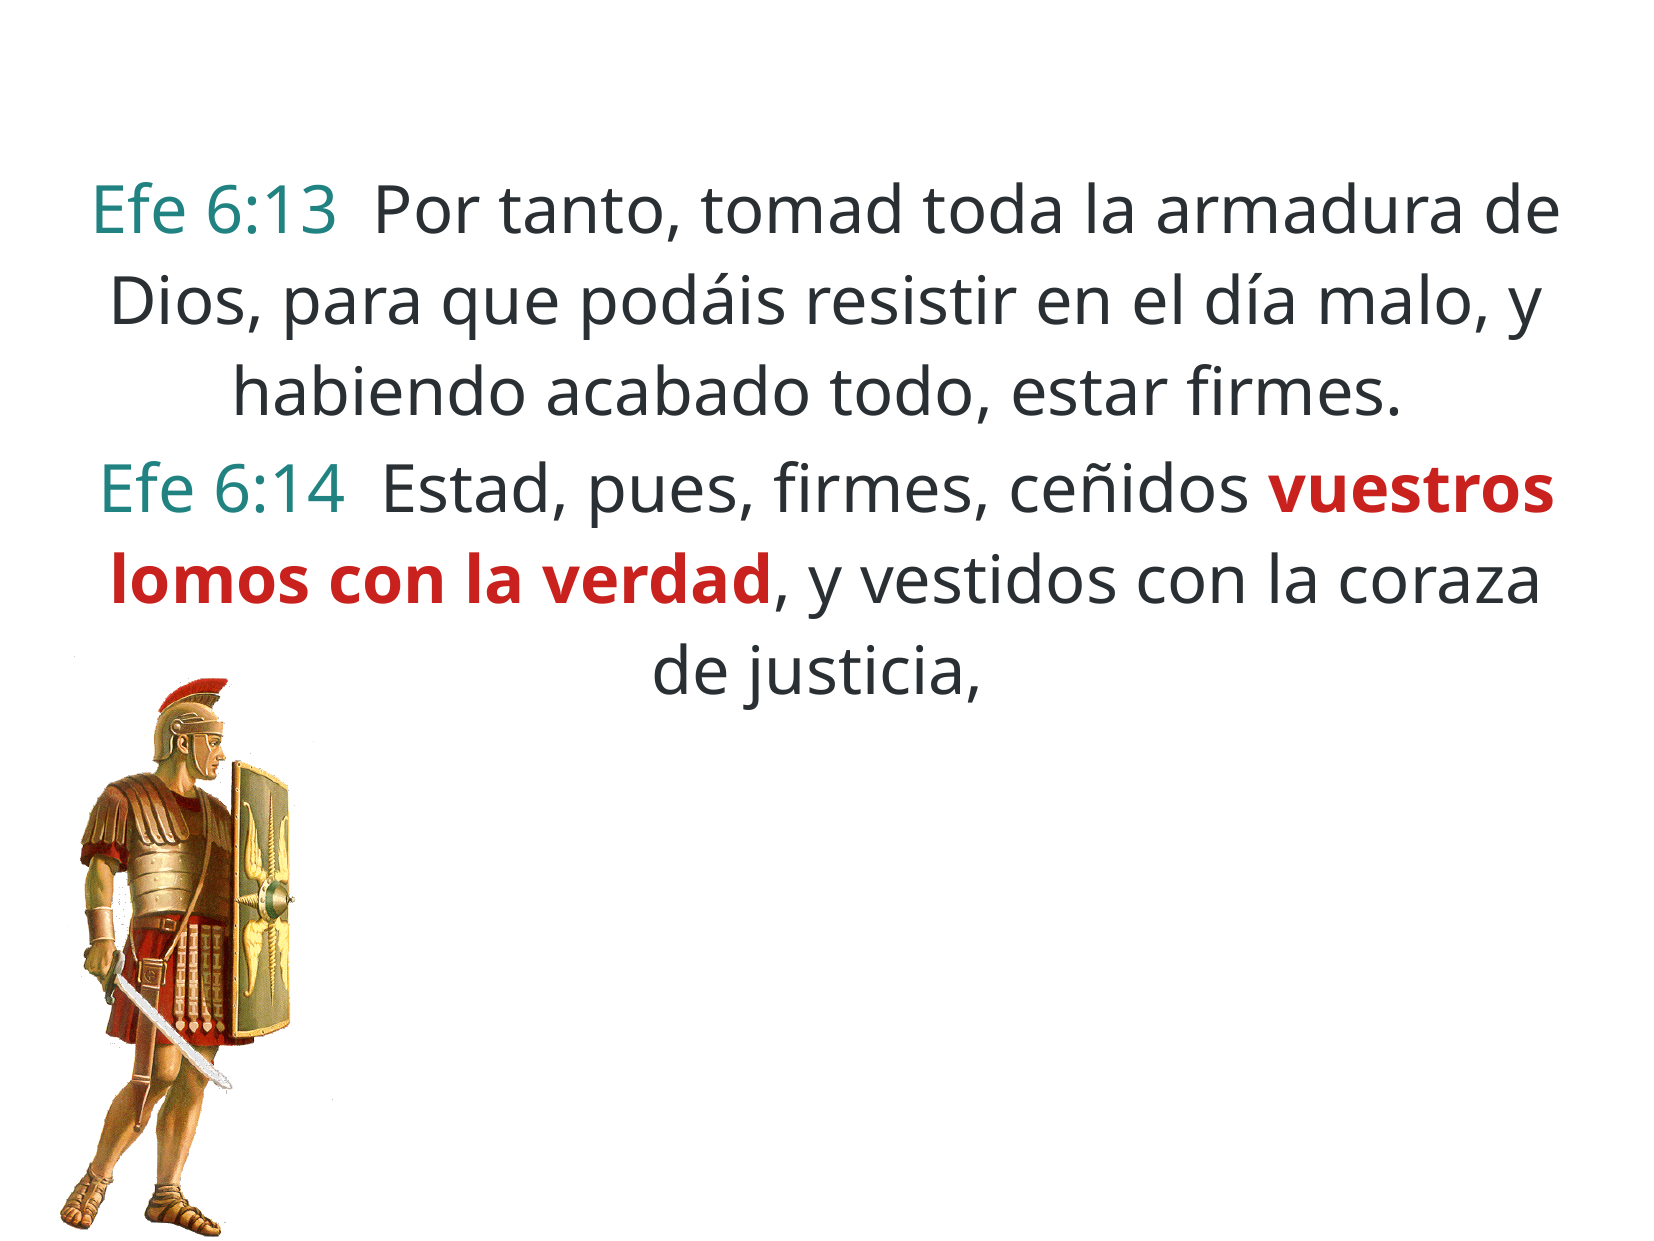

# Efe 6:13 Por tanto, tomad toda la armadura de Dios, para que podáis resistir en el día malo, y habiendo acabado todo, estar firmes.
Efe 6:14 Estad, pues, firmes, ceñidos vuestros lomos con la verdad, y vestidos con la coraza de justicia,